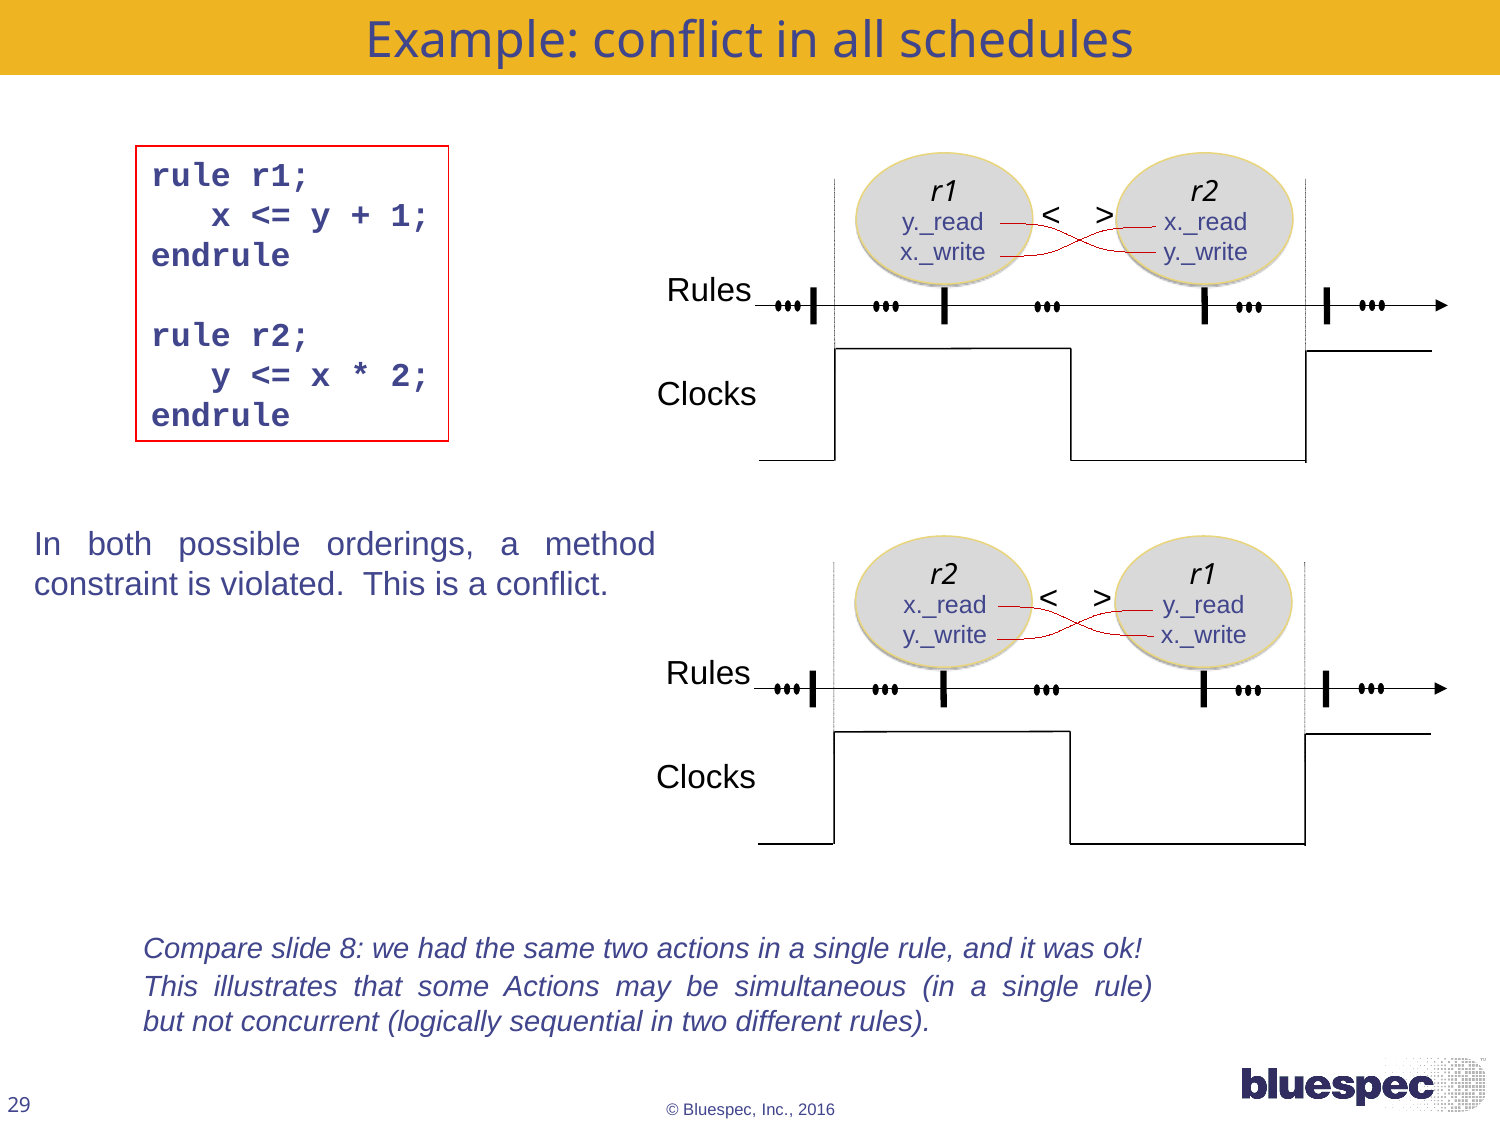

Example: conflict in all schedules
rule r1;
 x <= y + 1;
endrule
rule r2;
 y <= x * 2;
endrule
r1
r2
>
<
y._read
x._write
x._read
y._write
Rules
Clocks
In both possible orderings, a method constraint is violated. This is a conflict.
r2
r1
>
<
x._read
y._write
y._read
x._write
Rules
Clocks
Compare slide 8: we had the same two actions in a single rule, and it was ok!
This illustrates that some Actions may be simultaneous (in a single rule)
but not concurrent (logically sequential in two different rules).